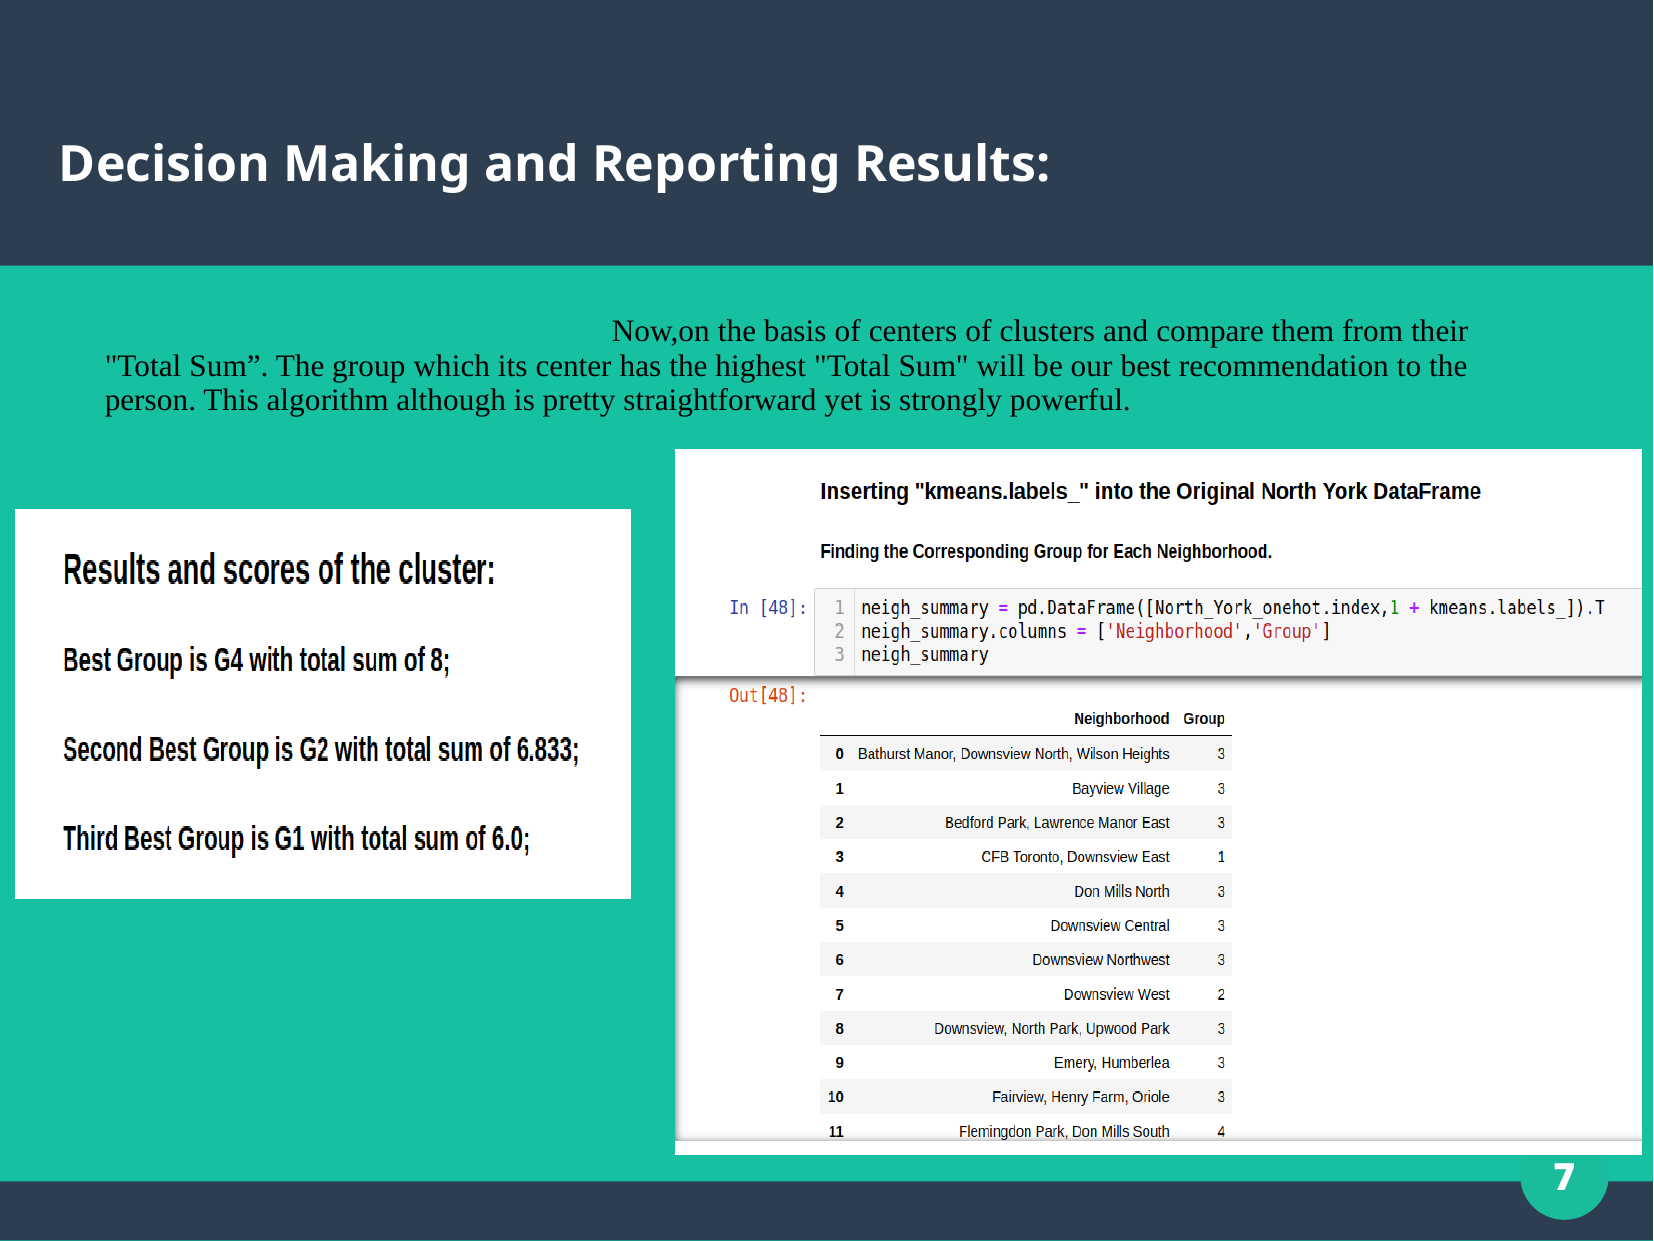

# Decision Making and Reporting Results:
 Now,on the basis of centers of clusters and compare them from their "Total Sum”. The group which its center has the highest "Total Sum" will be our best recommendation to the person. This algorithm although is pretty straightforward yet is strongly powerful.
7